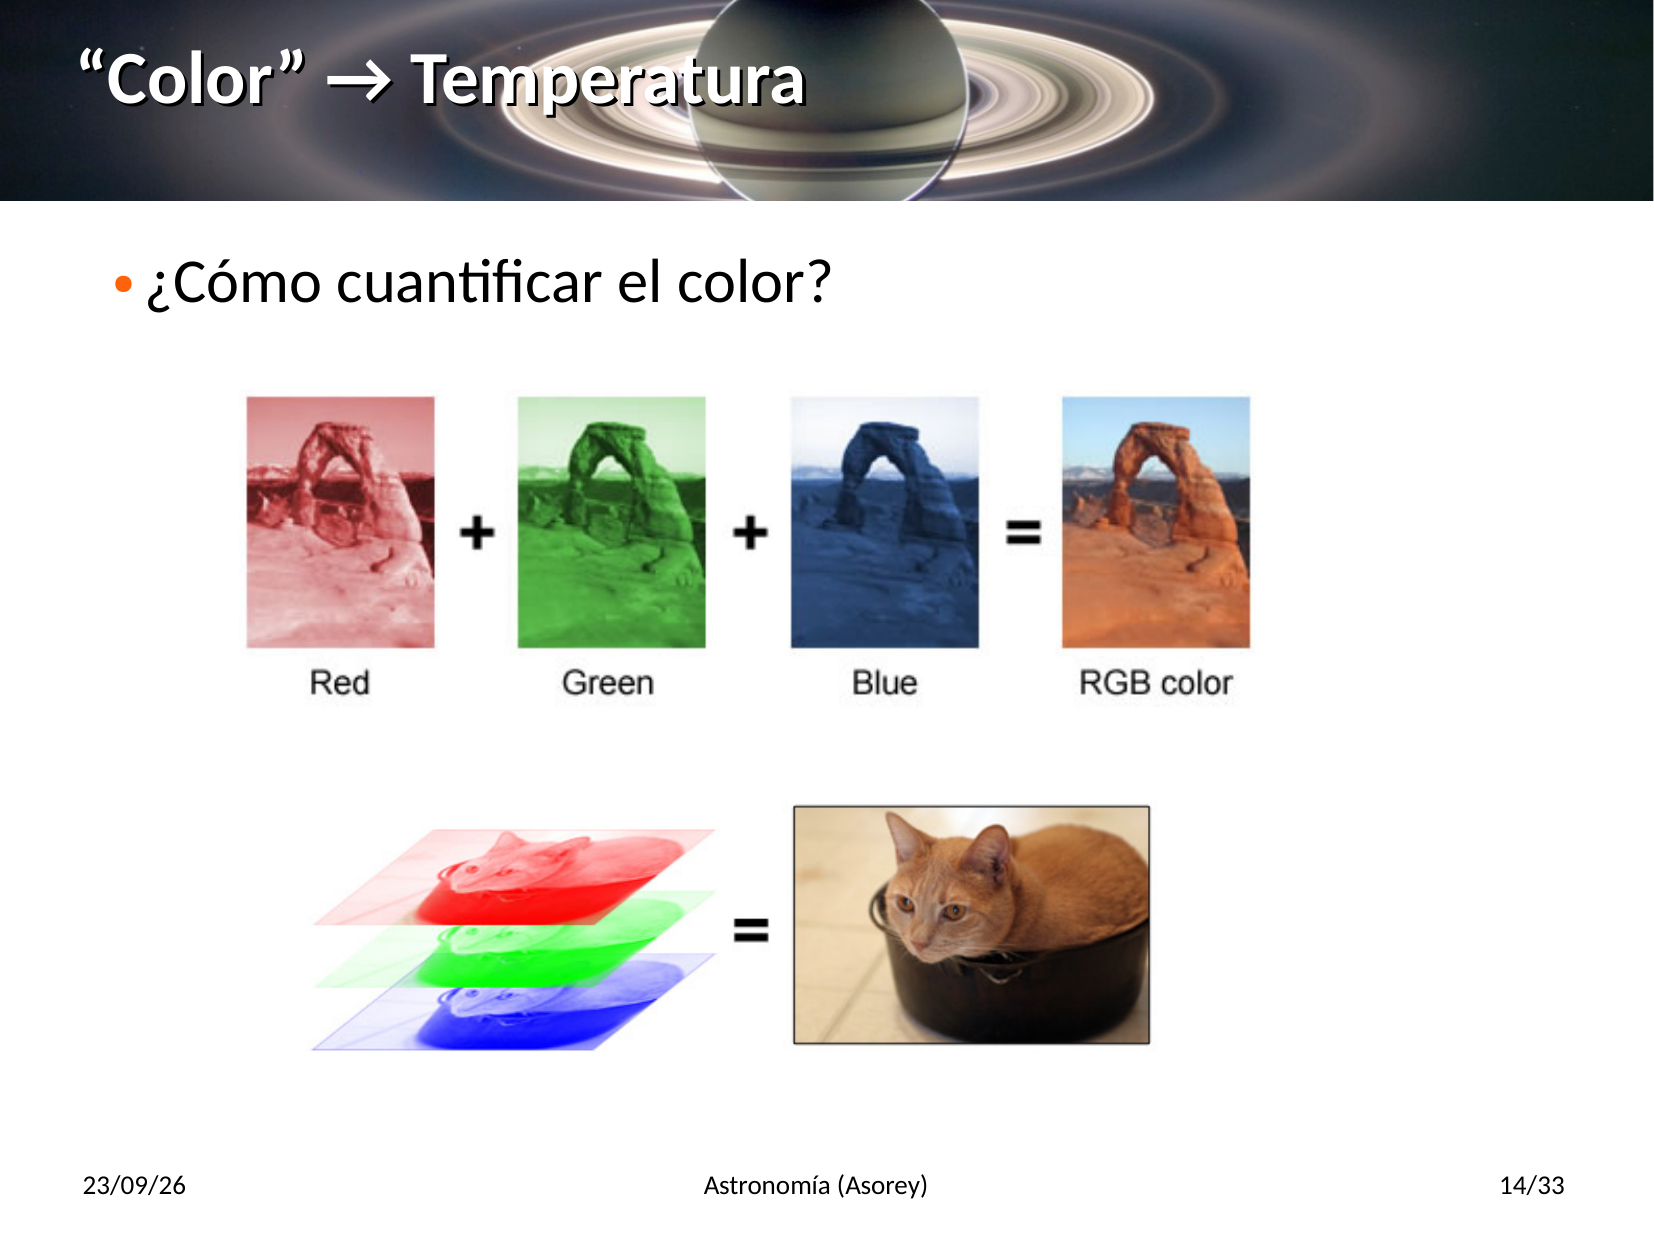

# “Color” → Temperatura
¿Cómo cuantificar el color?
Astronomía (Asorey)
14